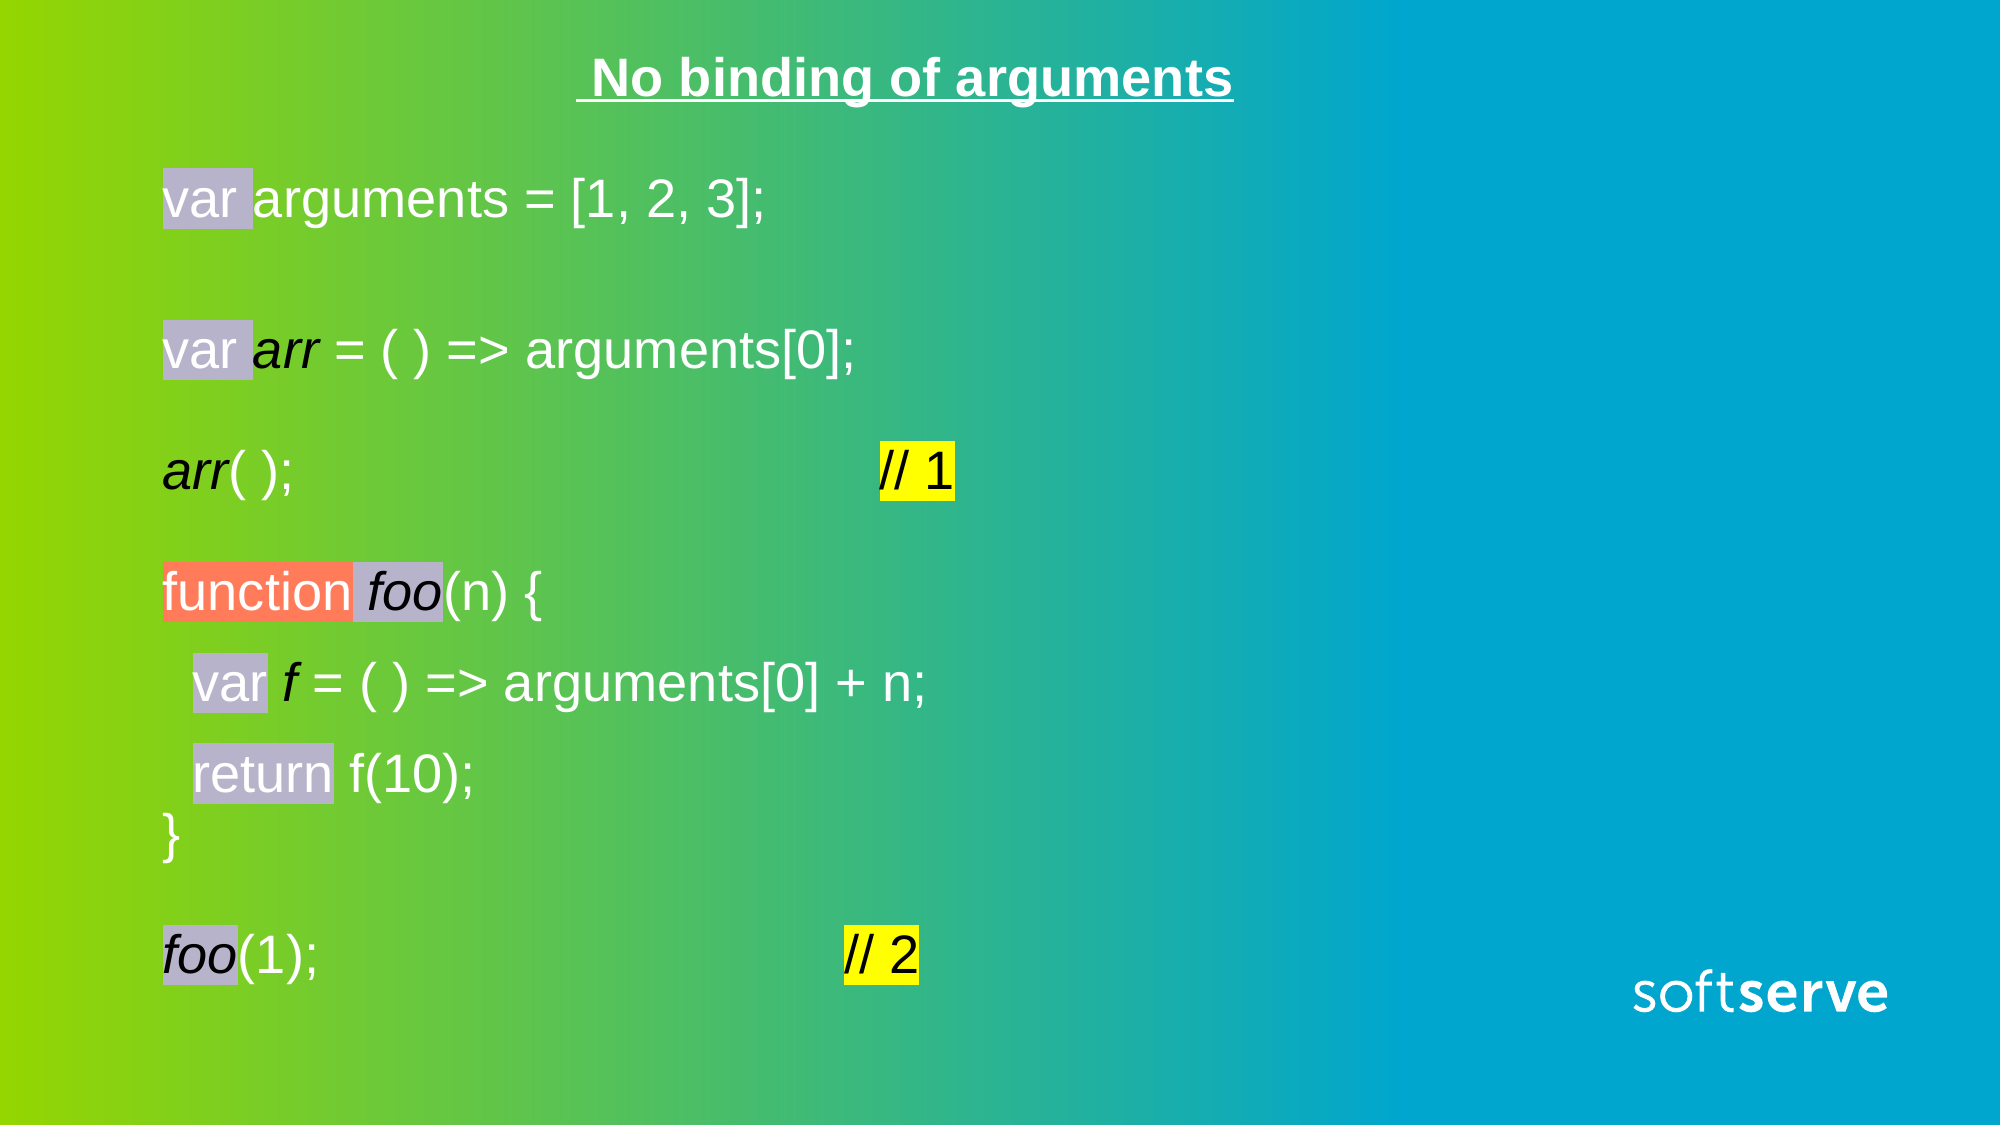

No binding of arguments
var arguments = [1, 2, 3];
var arr = ( ) => arguments[0];
arr( ); // 1
function foo(n) {
 var f = ( ) => arguments[0] + n;
 return f(10);
}
foo(1); // 2